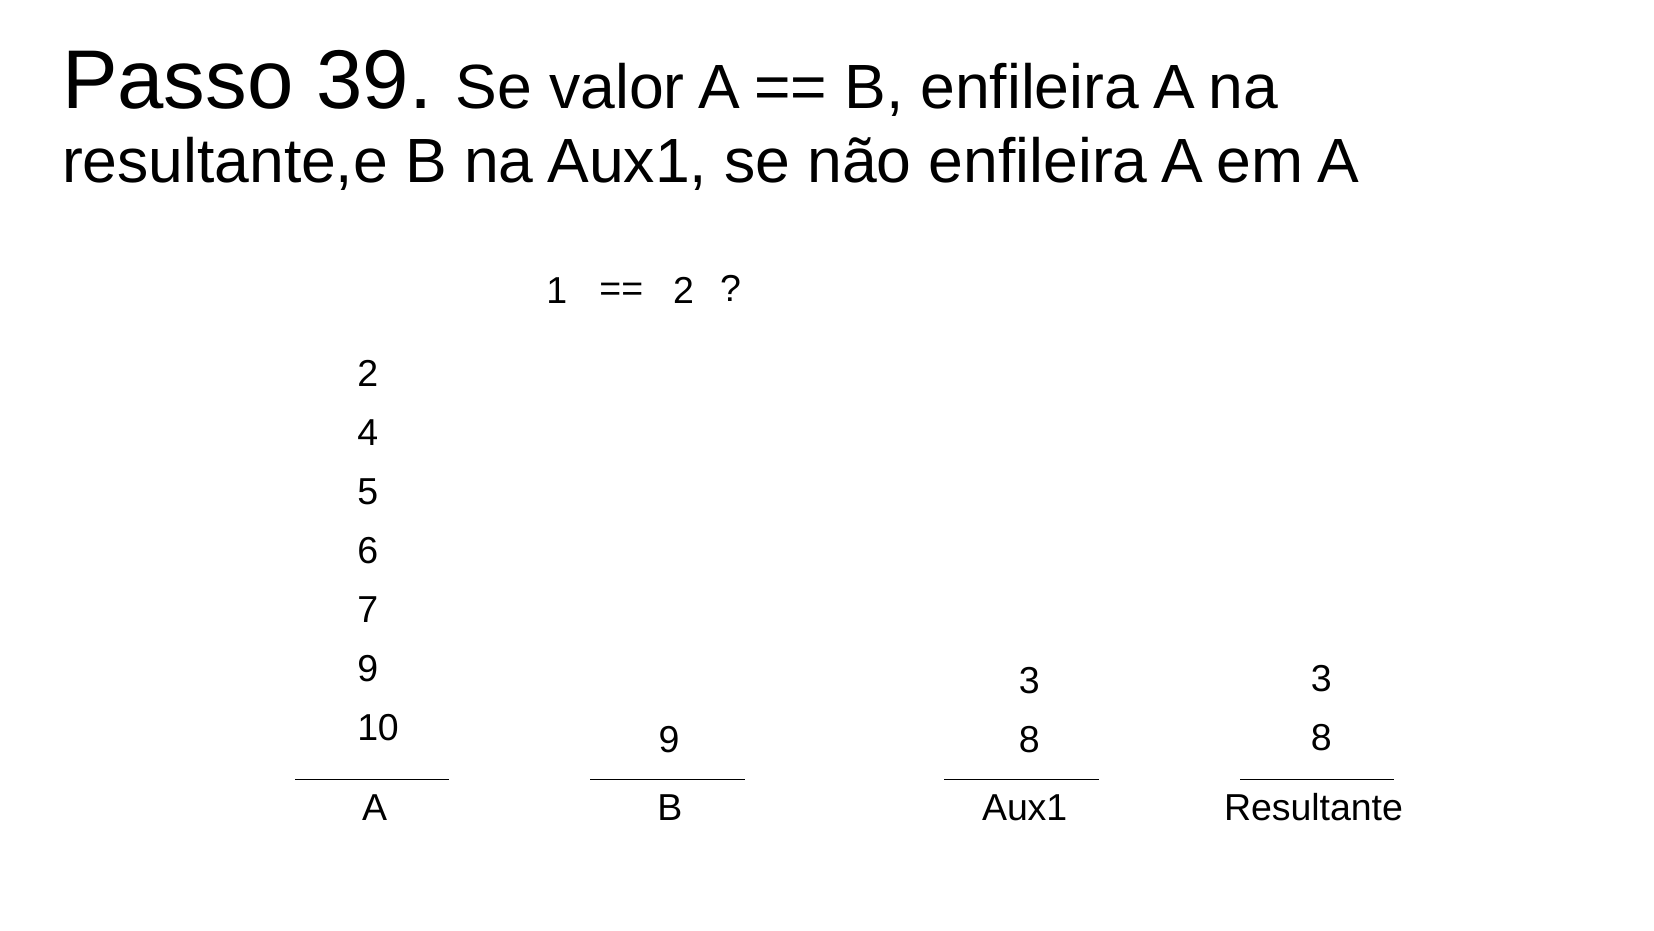

Passo 39. Se valor A == B, enfileira A na resultante,e B na Aux1, se não enfileira A em A
==
?
1
2
2
4
5
6
7
9
3
3
10
8
9
8
A
B
Aux1
Resultante